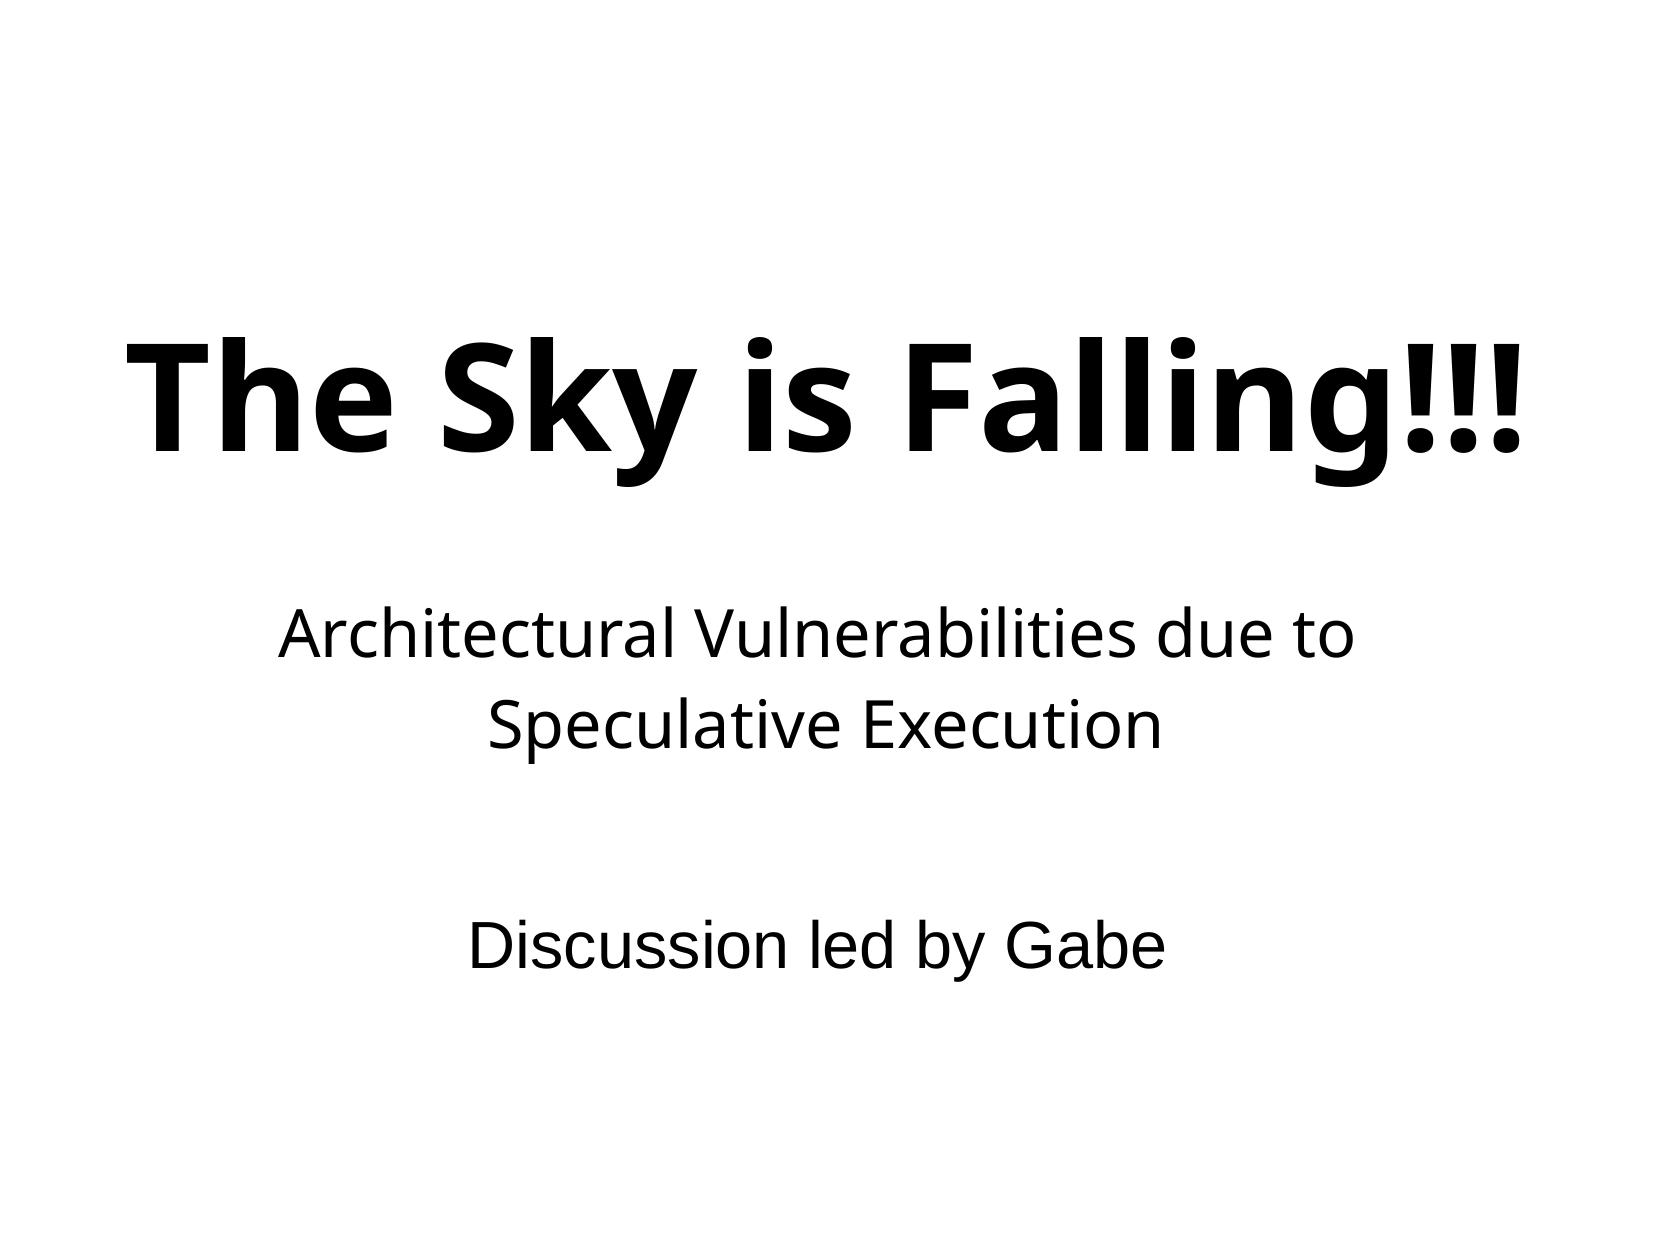

# The Sky is Falling!!!
Architectural Vulnerabilities due to
Speculative Execution
Discussion led by Gabe